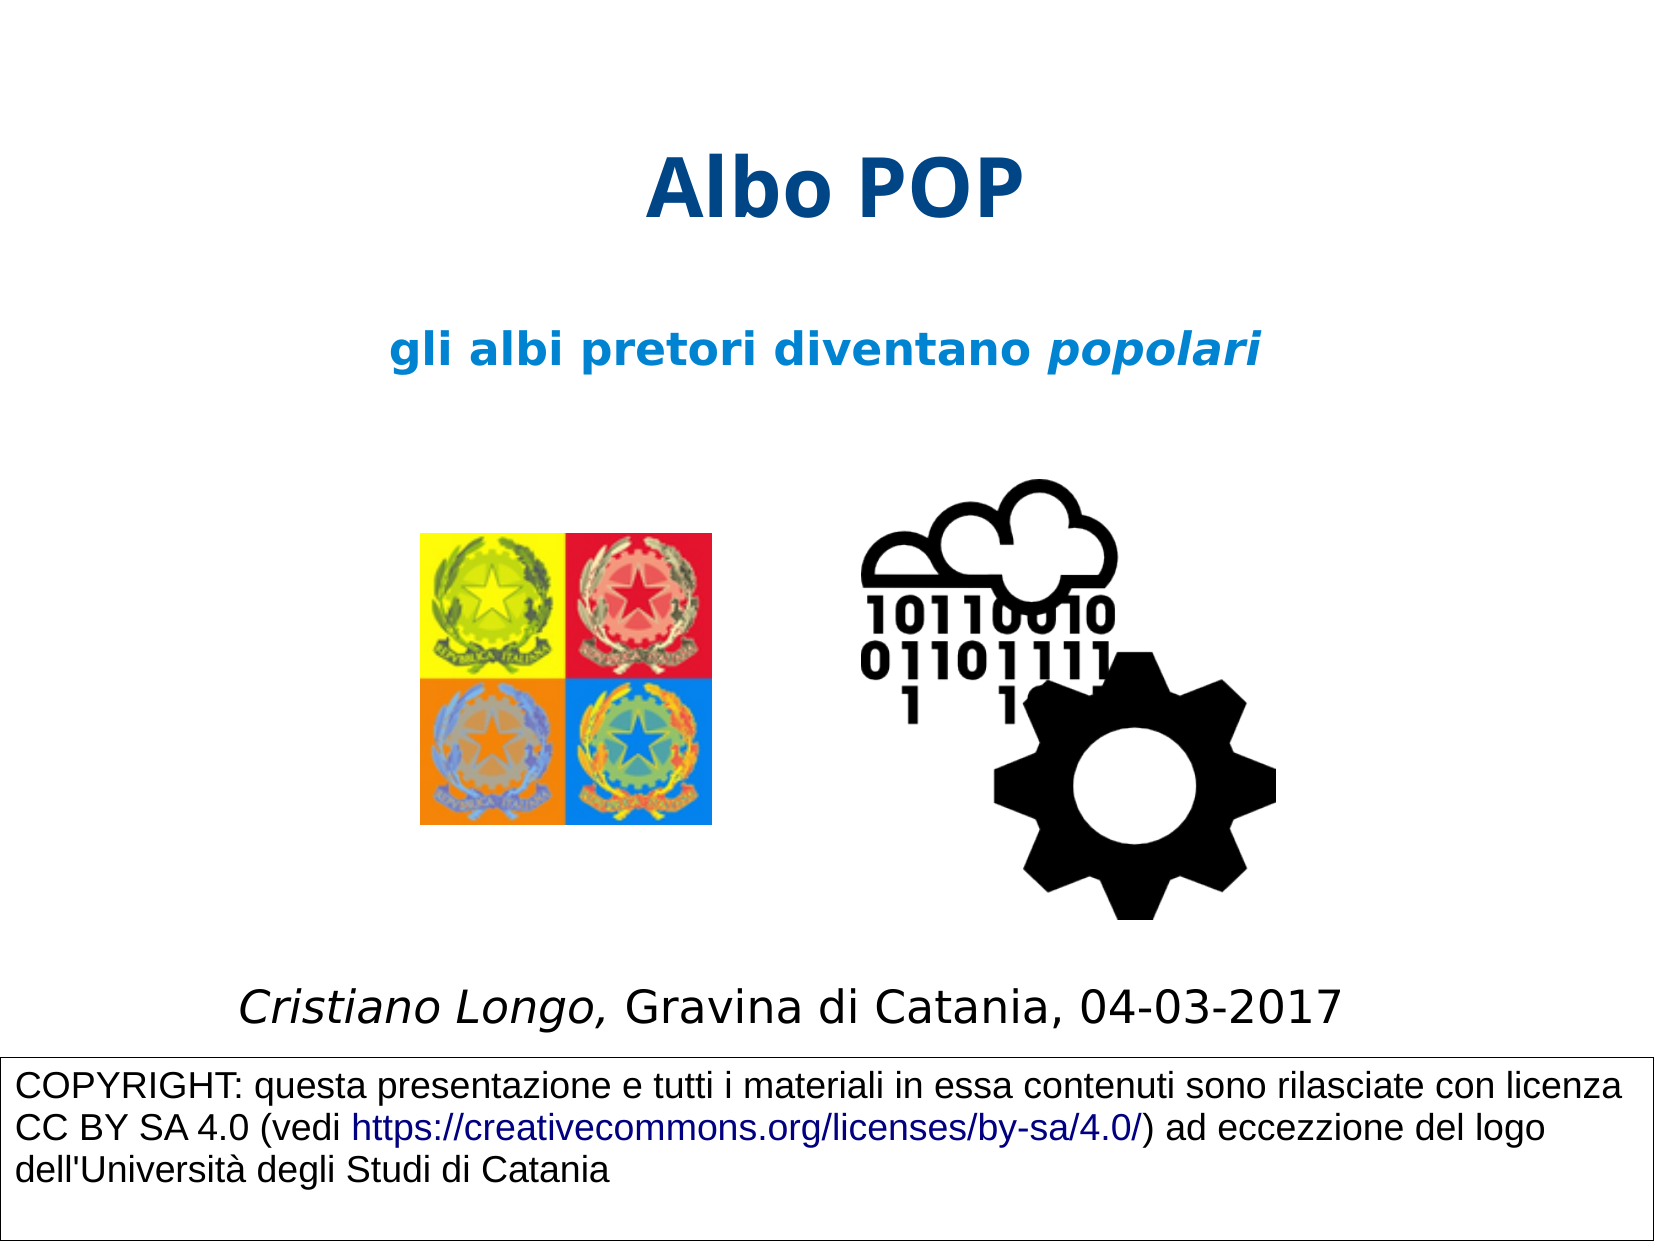

# Albo POP
gli albi pretori diventano popolari
Cristiano Longo, Gravina di Catania, 04-03-2017
COPYRIGHT: questa presentazione e tutti i materiali in essa contenuti sono rilasciate con licenza CC BY SA 4.0 (vedi https://creativecommons.org/licenses/by-sa/4.0/) ad eccezzione del logo dell'Università degli Studi di Catania